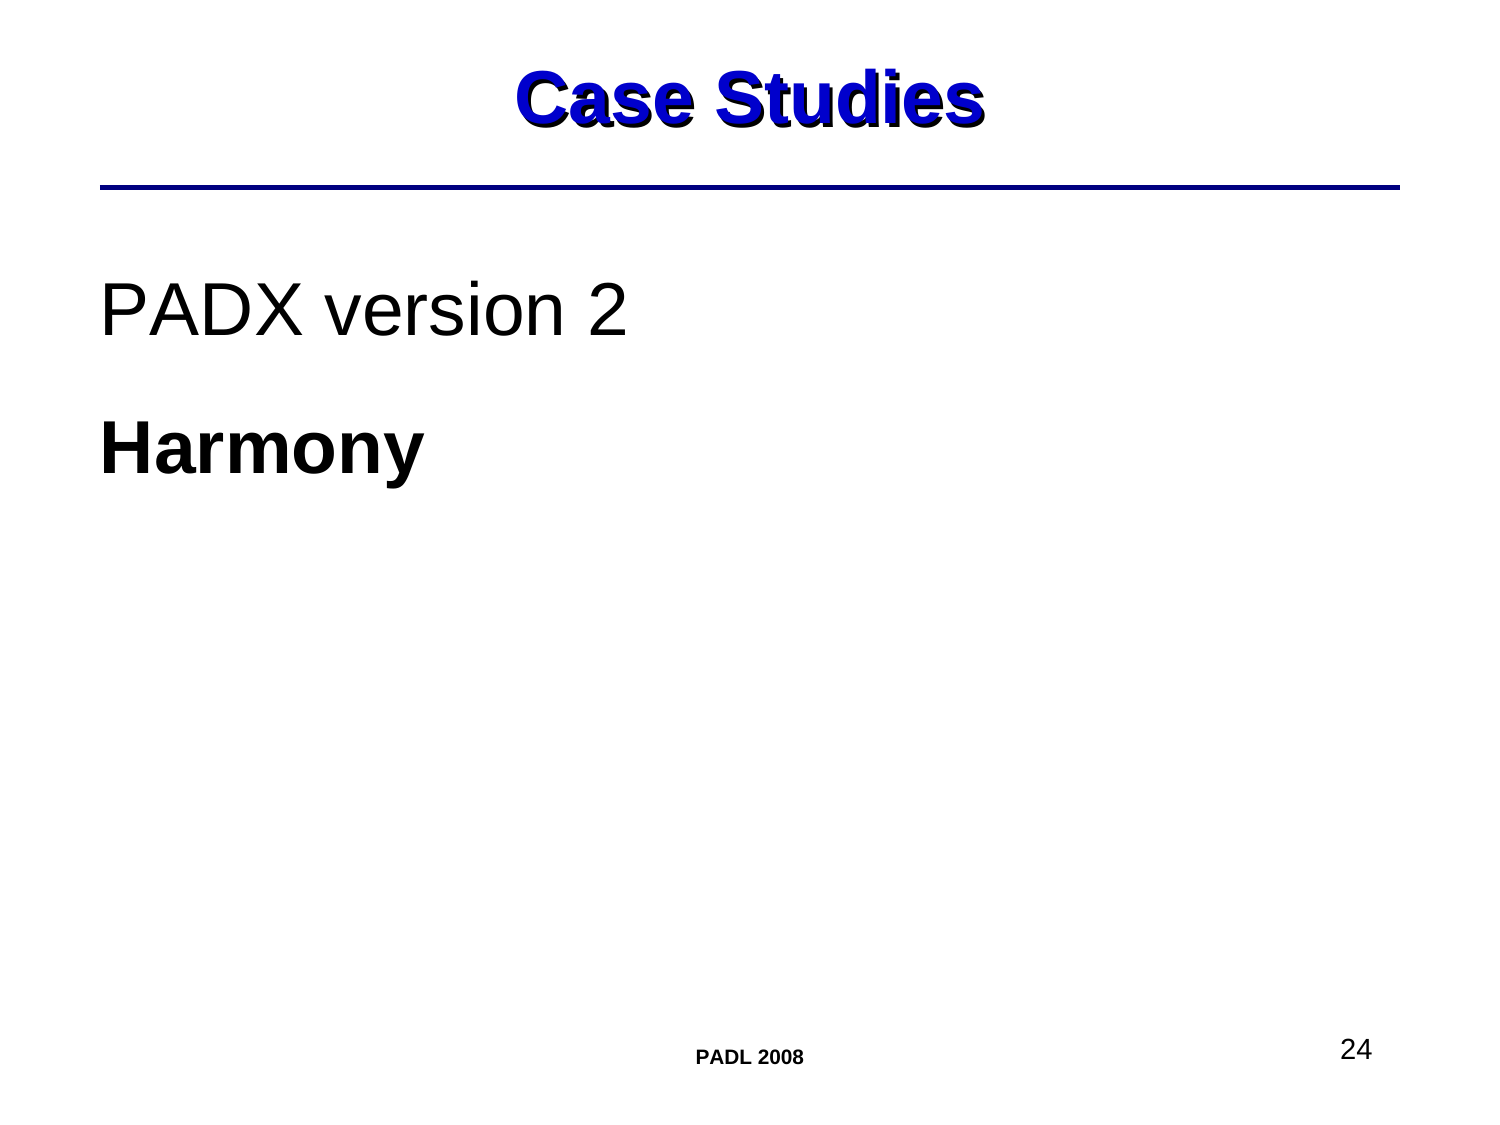

# Case Studies
PADX version 2
Harmony
24